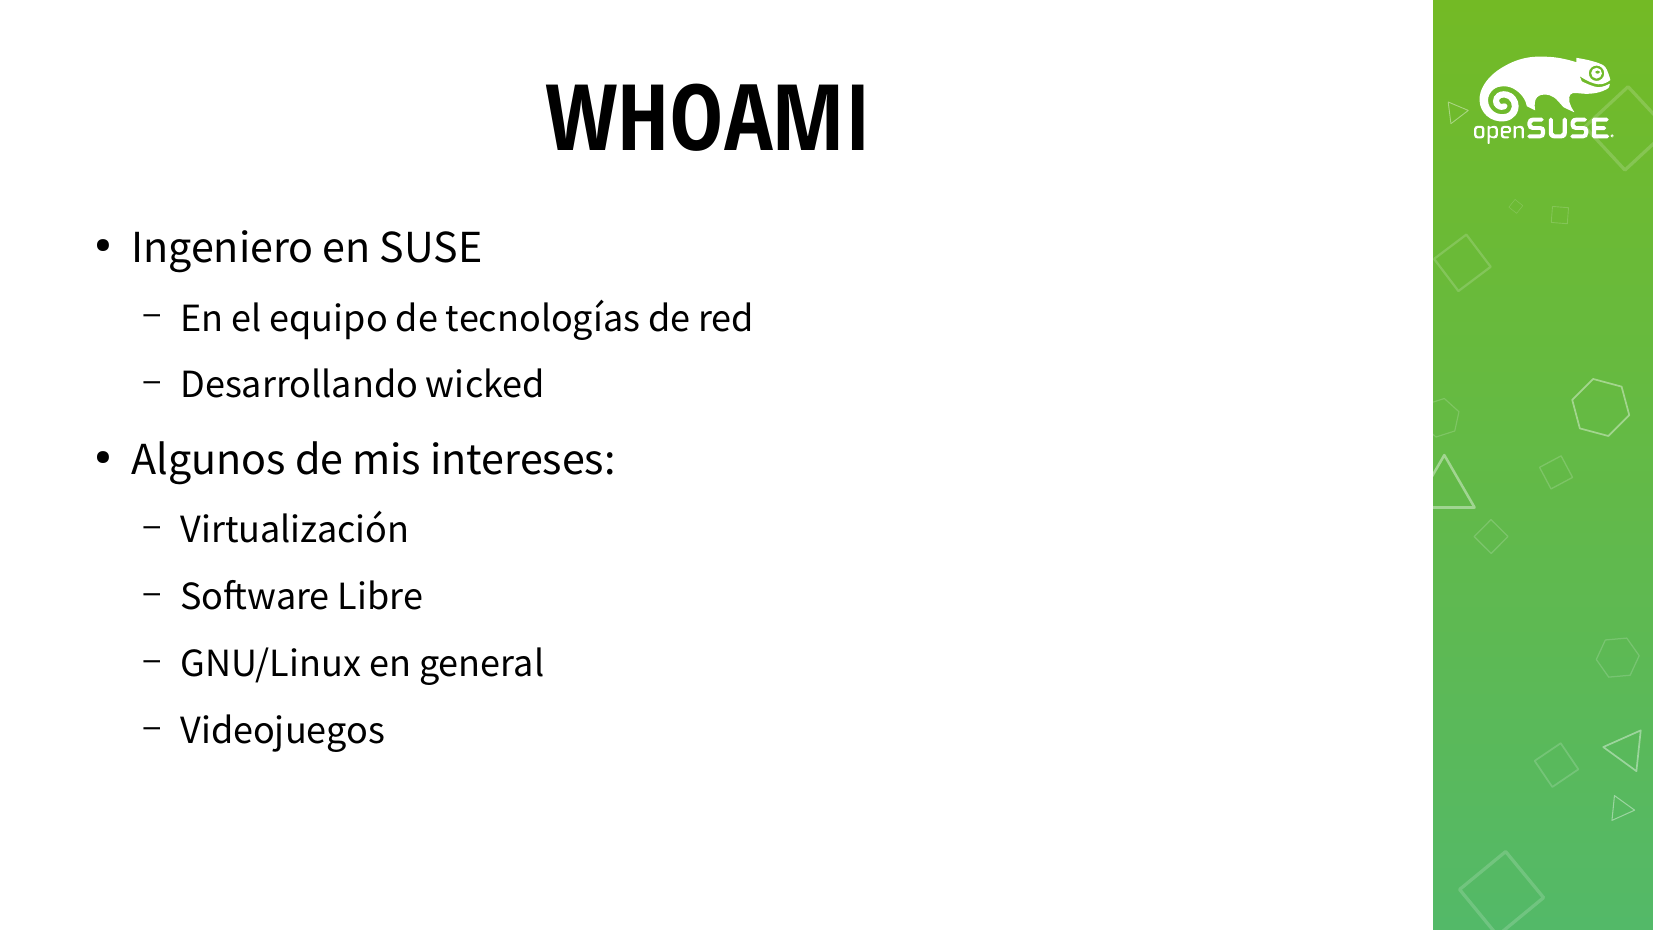

# WHOAMI
Ingeniero en SUSE
En el equipo de tecnologías de red
Desarrollando wicked
Algunos de mis intereses:
Virtualización
Software Libre
GNU/Linux en general
Videojuegos